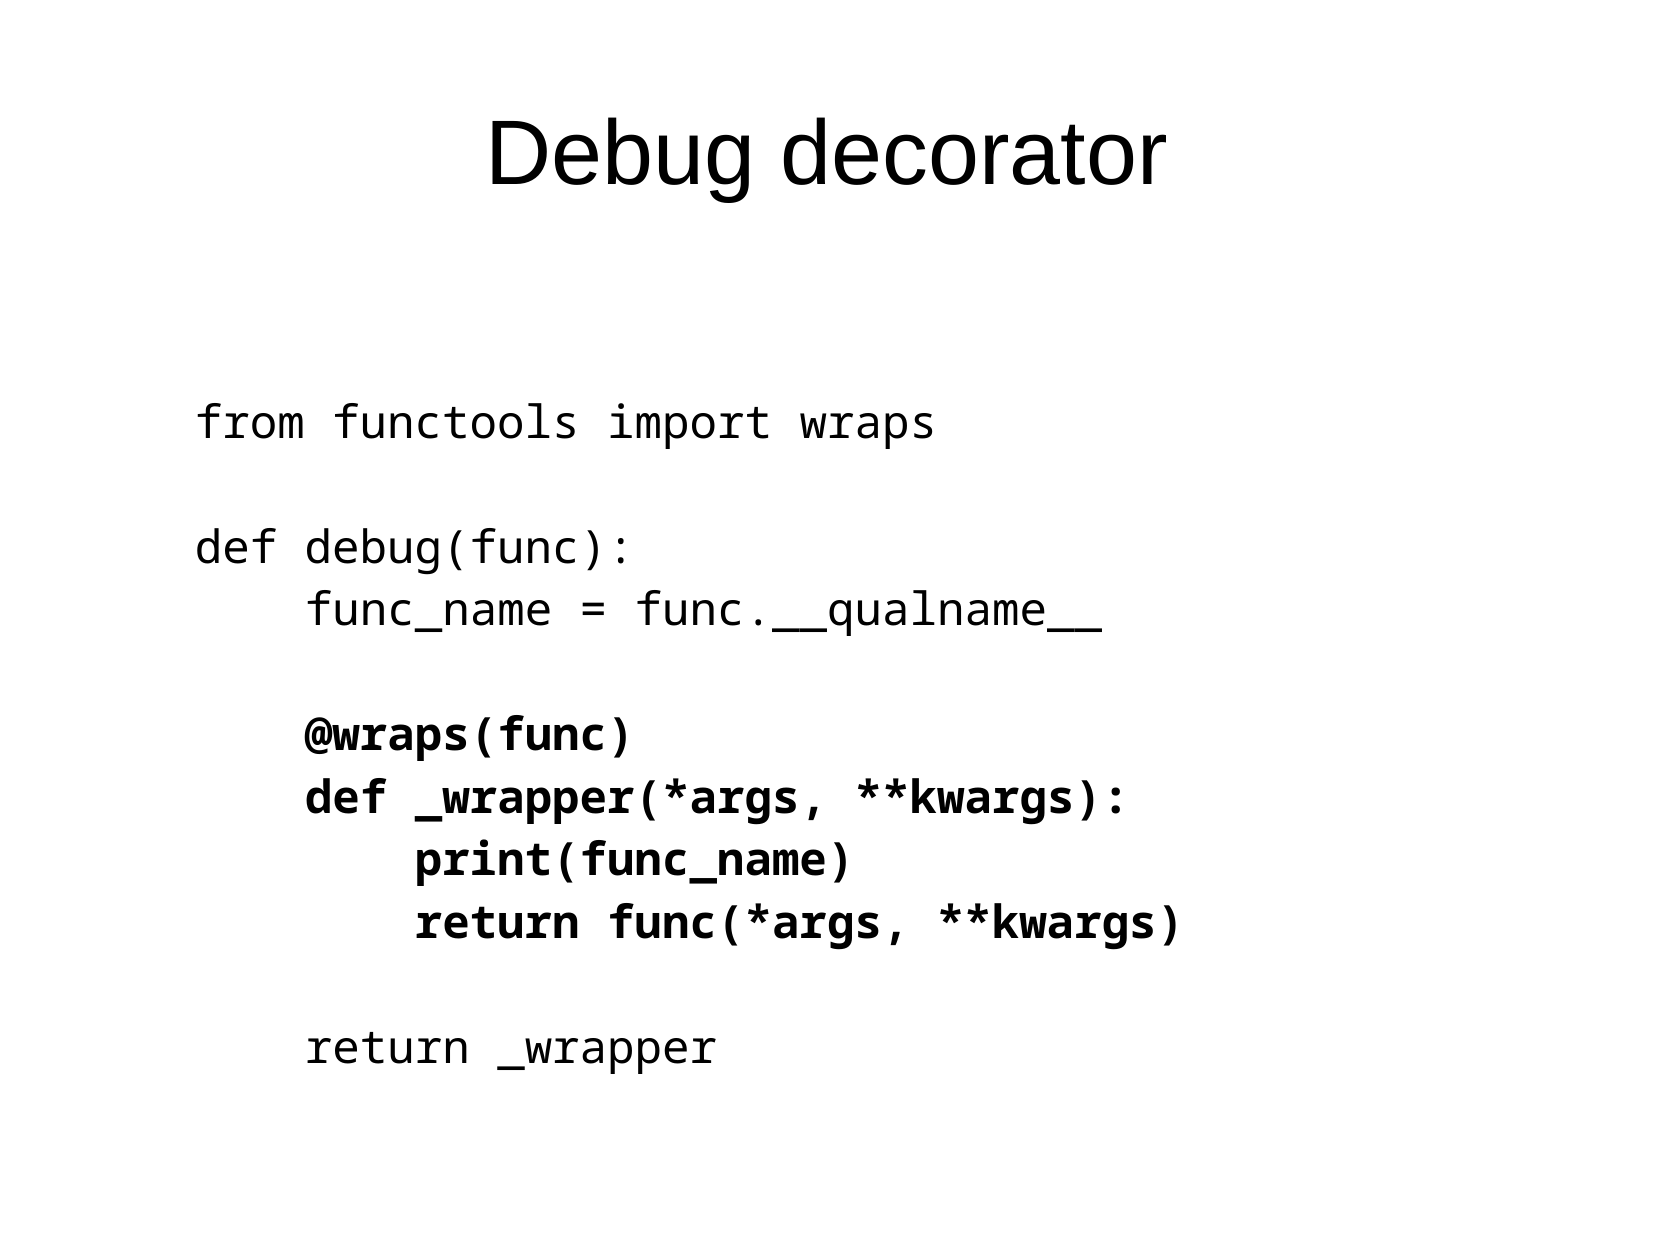

# Debug decorator
from functools import wraps
def debug(func):
 func_name = func.__qualname__
 @wraps(func)
 def _wrapper(*args, **kwargs):
 print(func_name)
 return func(*args, **kwargs)
 return _wrapper